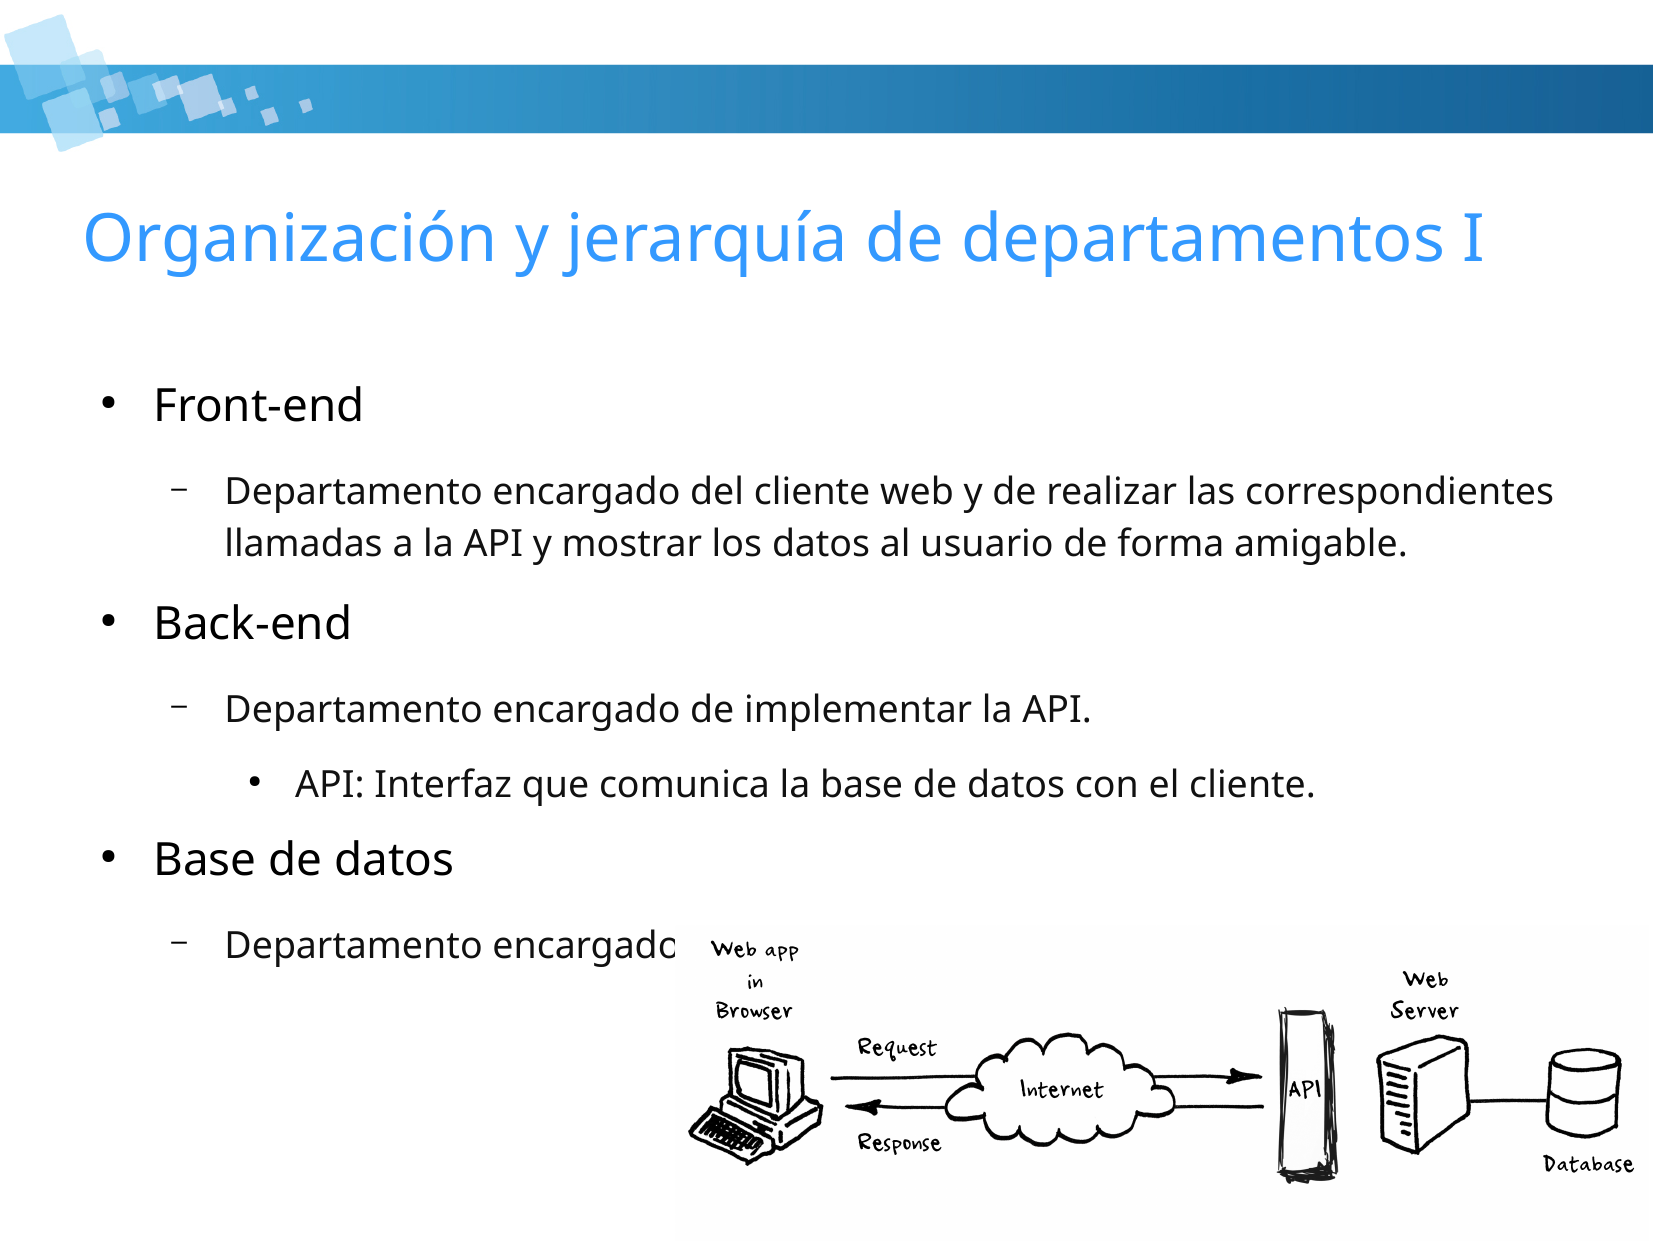

# Organización y jerarquía de departamentos I
Front-end
Departamento encargado del cliente web y de realizar las correspondientes llamadas a la API y mostrar los datos al usuario de forma amigable.
Back-end
Departamento encargado de implementar la API.
API: Interfaz que comunica la base de datos con el cliente.
Base de datos
Departamento encargado de hacer la base de datos del sistema.